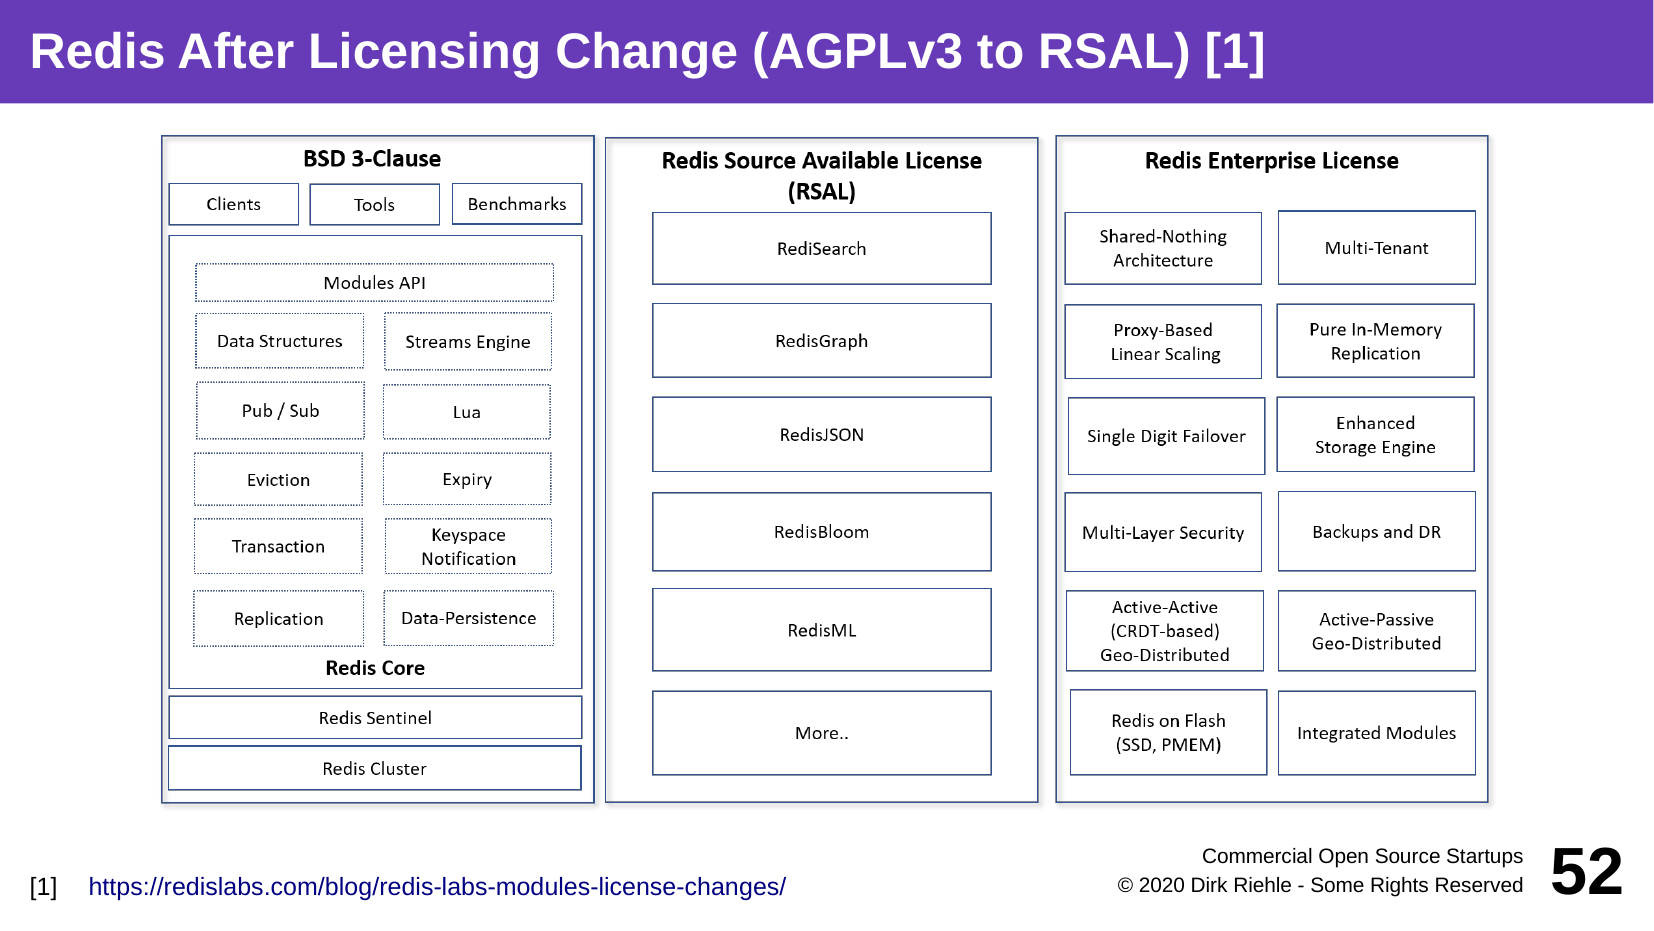

# Redis After Licensing Change (AGPLv3 to RSAL) [1]
[1]	https://redislabs.com/blog/redis-labs-modules-license-changes/
Commercial Open Source Startups
52
© 2020 Dirk Riehle - Some Rights Reserved